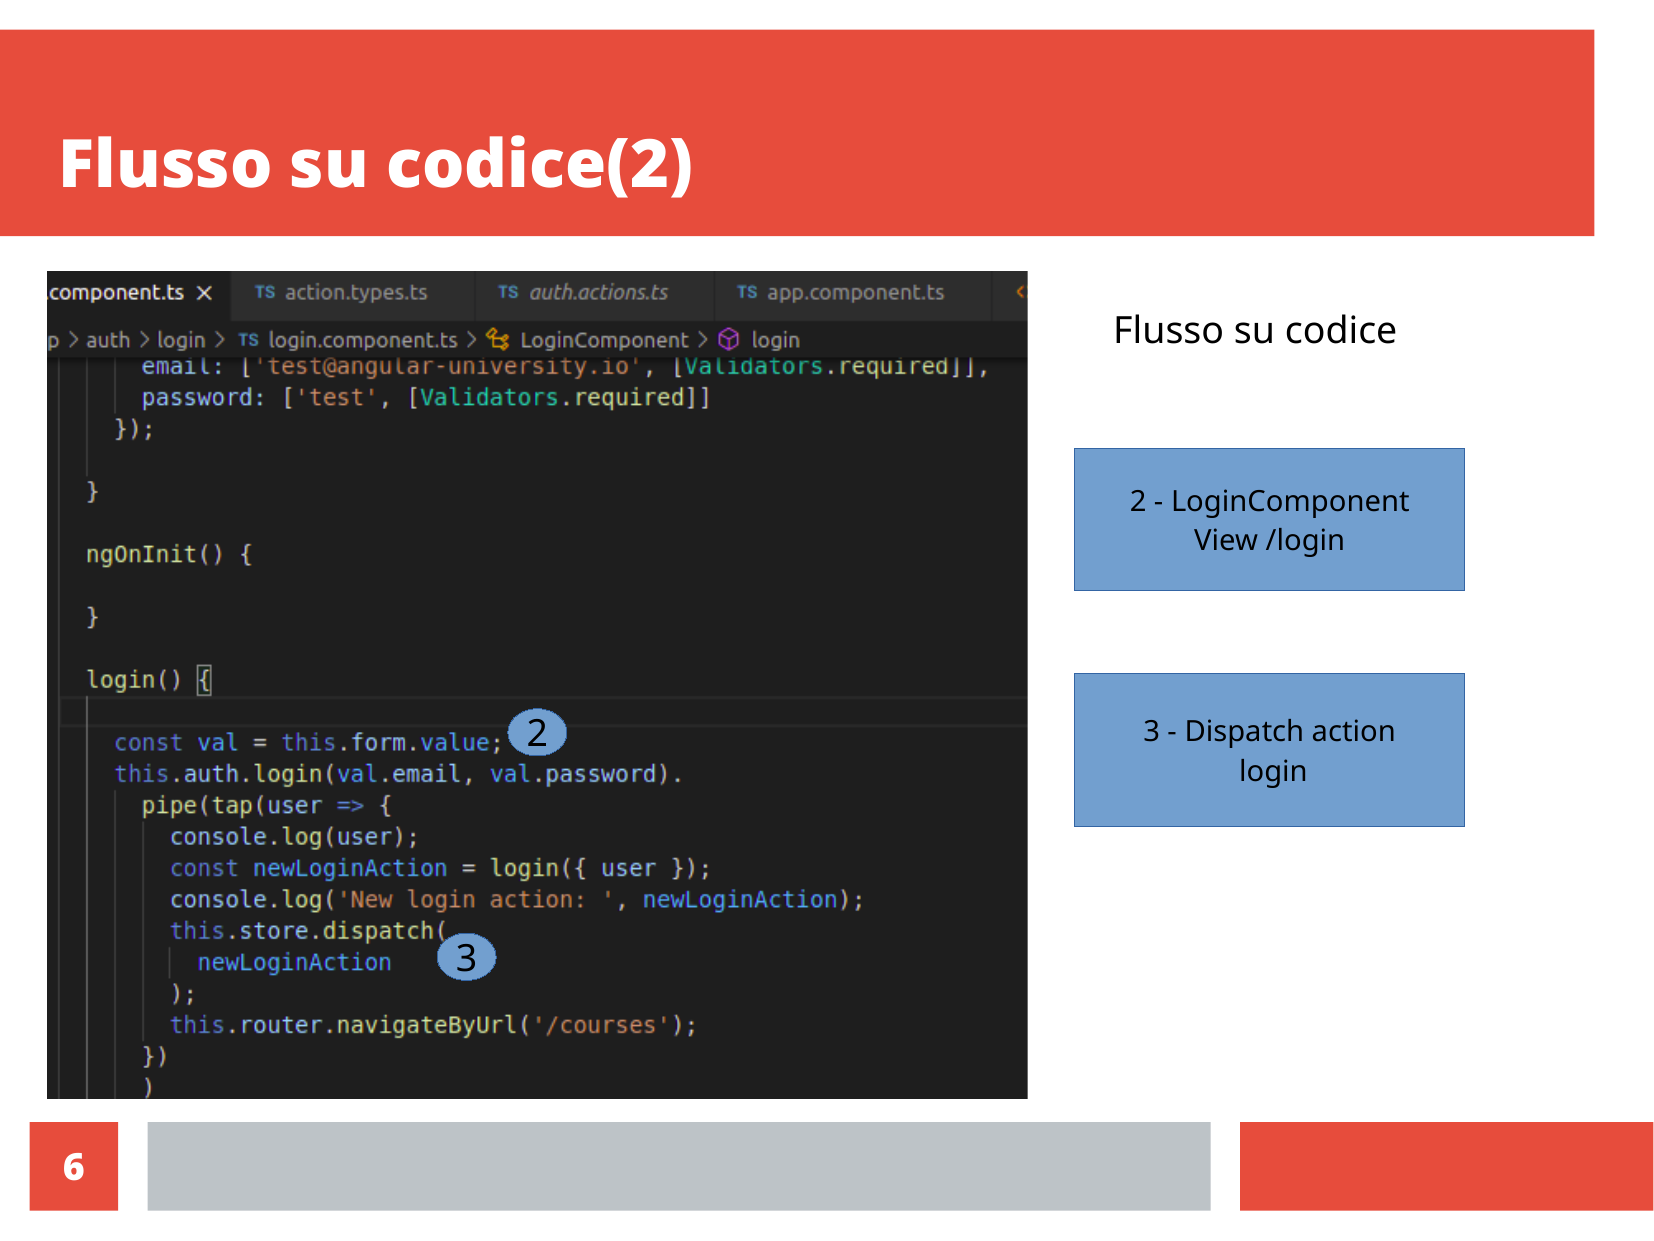

# Flusso su codice(2)
Flusso su codice
2 - LoginComponent
View /login
3 - Dispatch action
 login
2
3
6